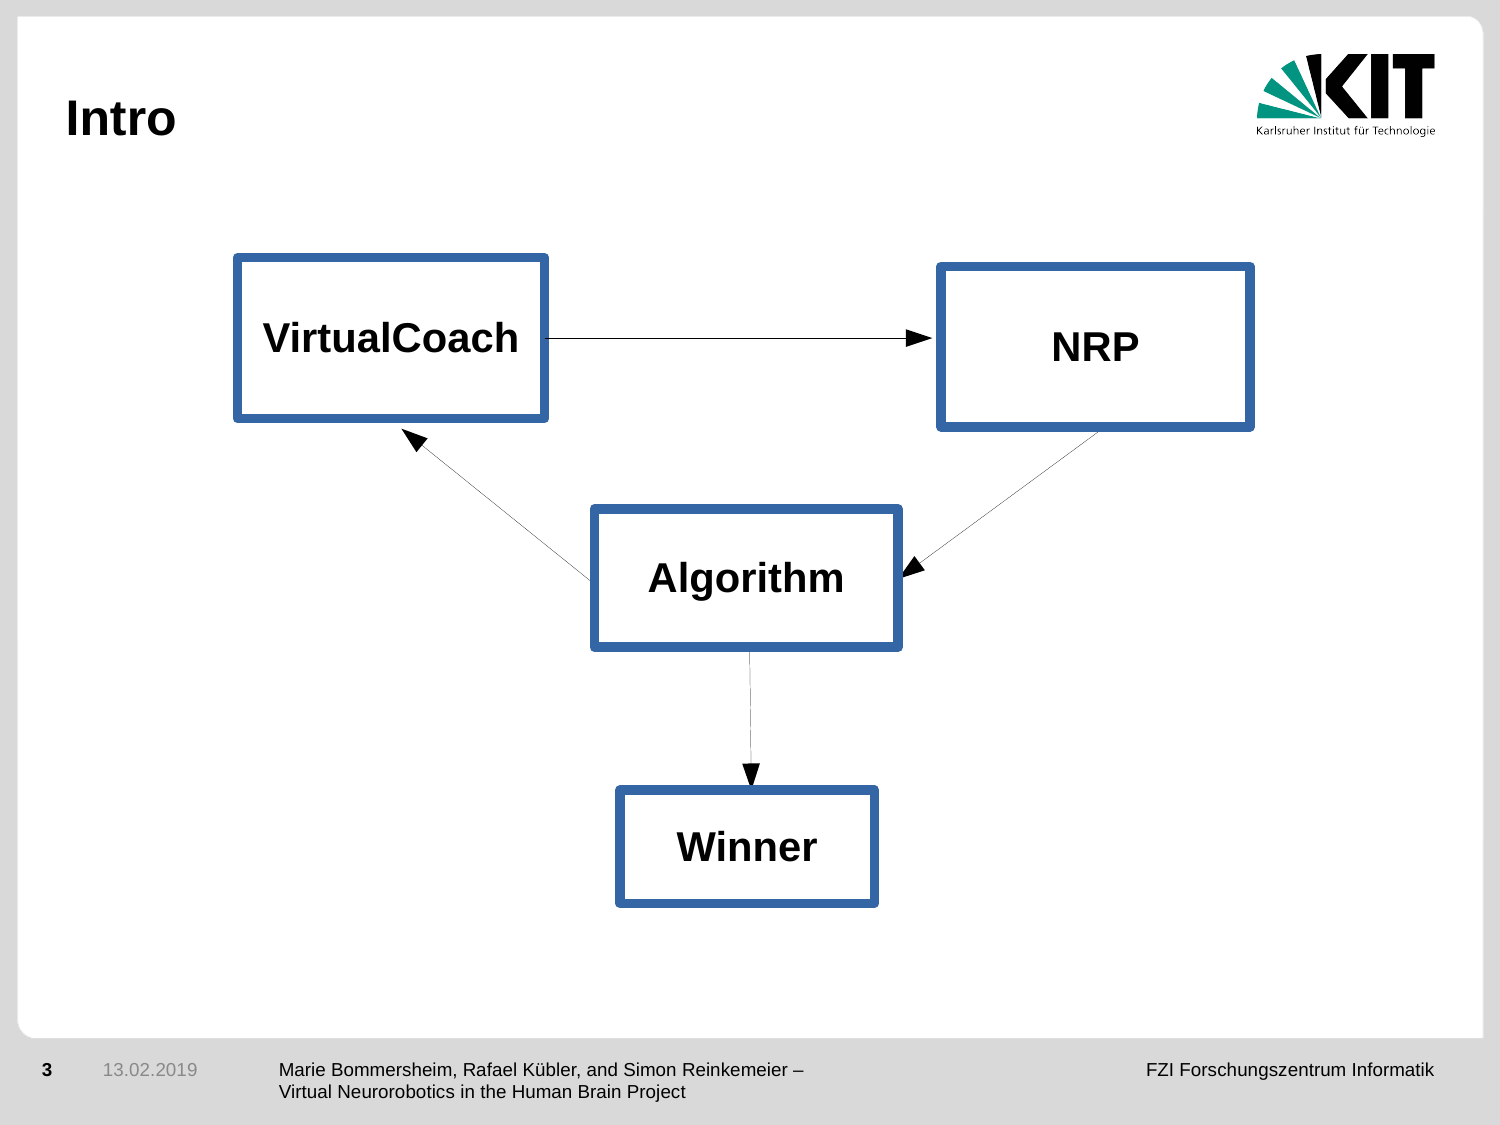

# Intro
VirtualCoach
NRP
Algorithm
Winner
13.02.2019